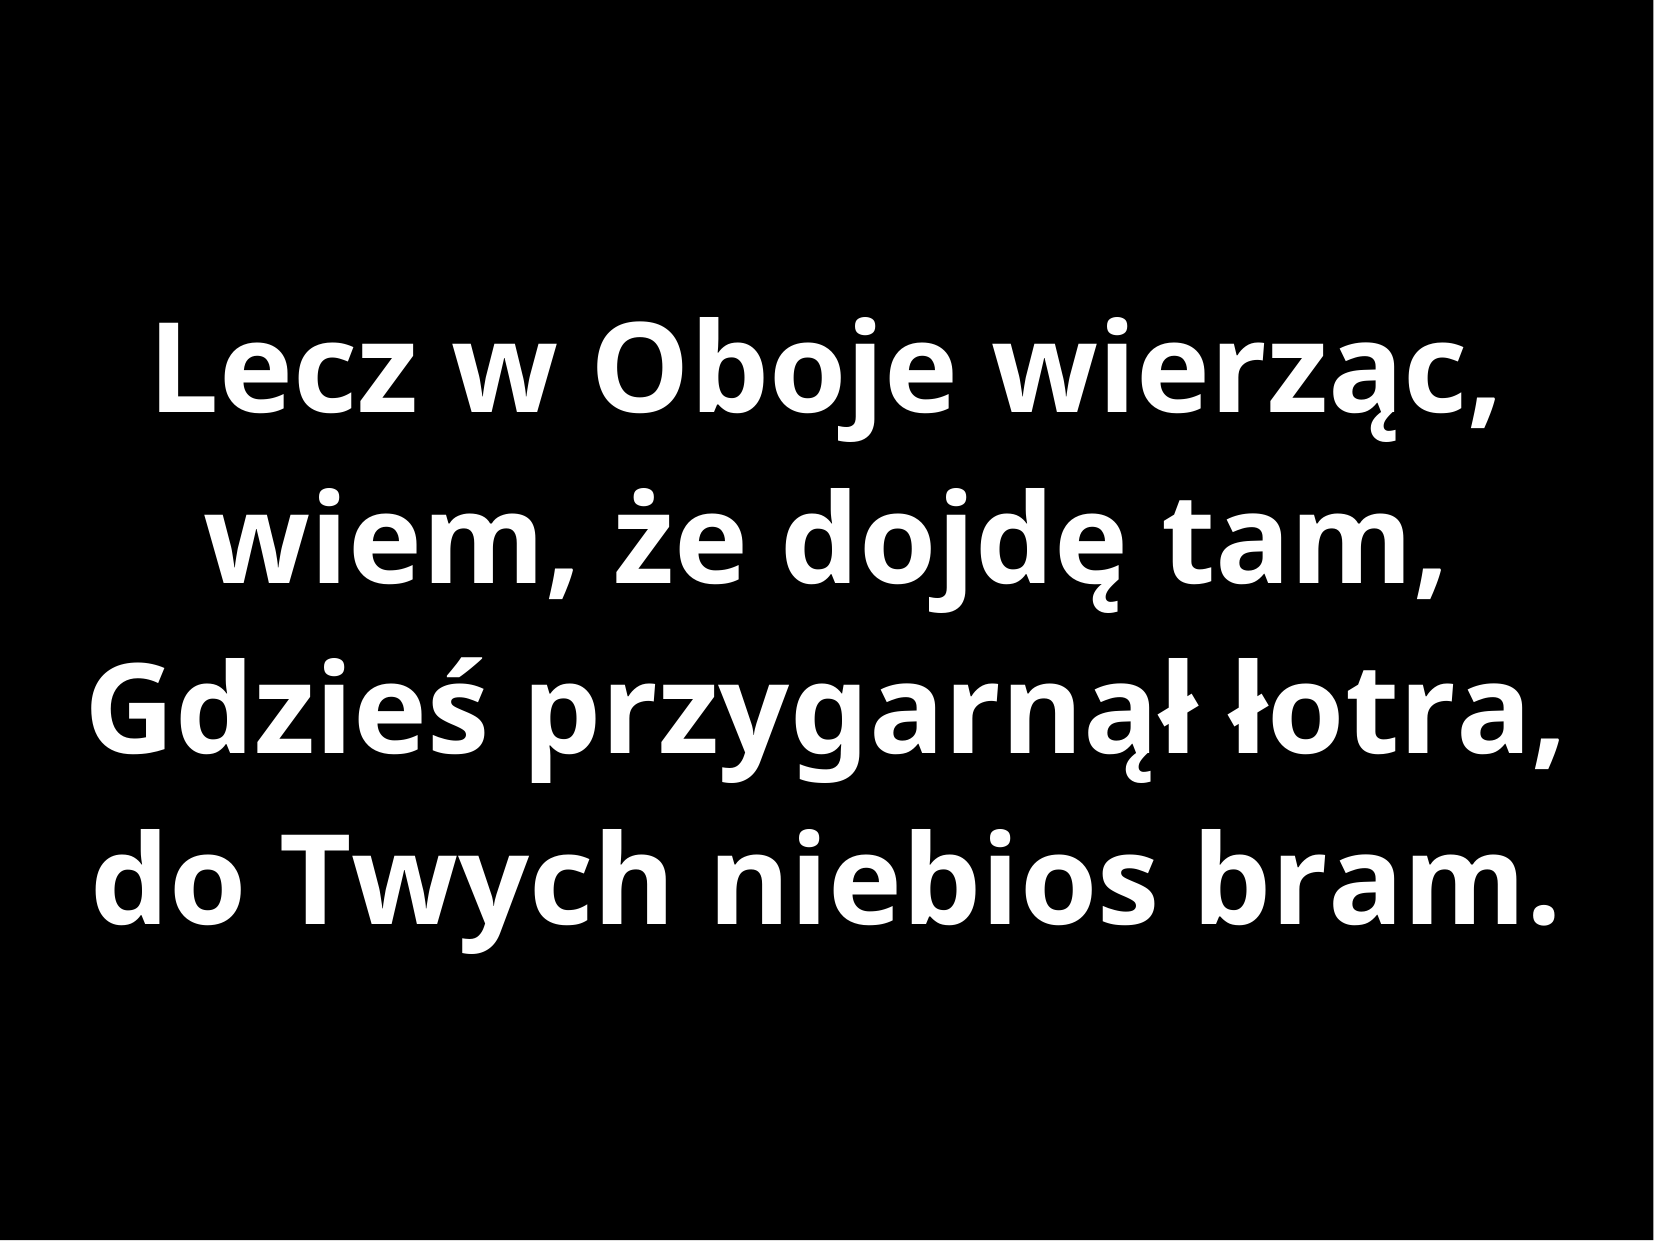

# Lecz w Oboje wierząc, wiem, że dojdę tam, Gdzieś przygarnął łotra, do Twych niebios bram.